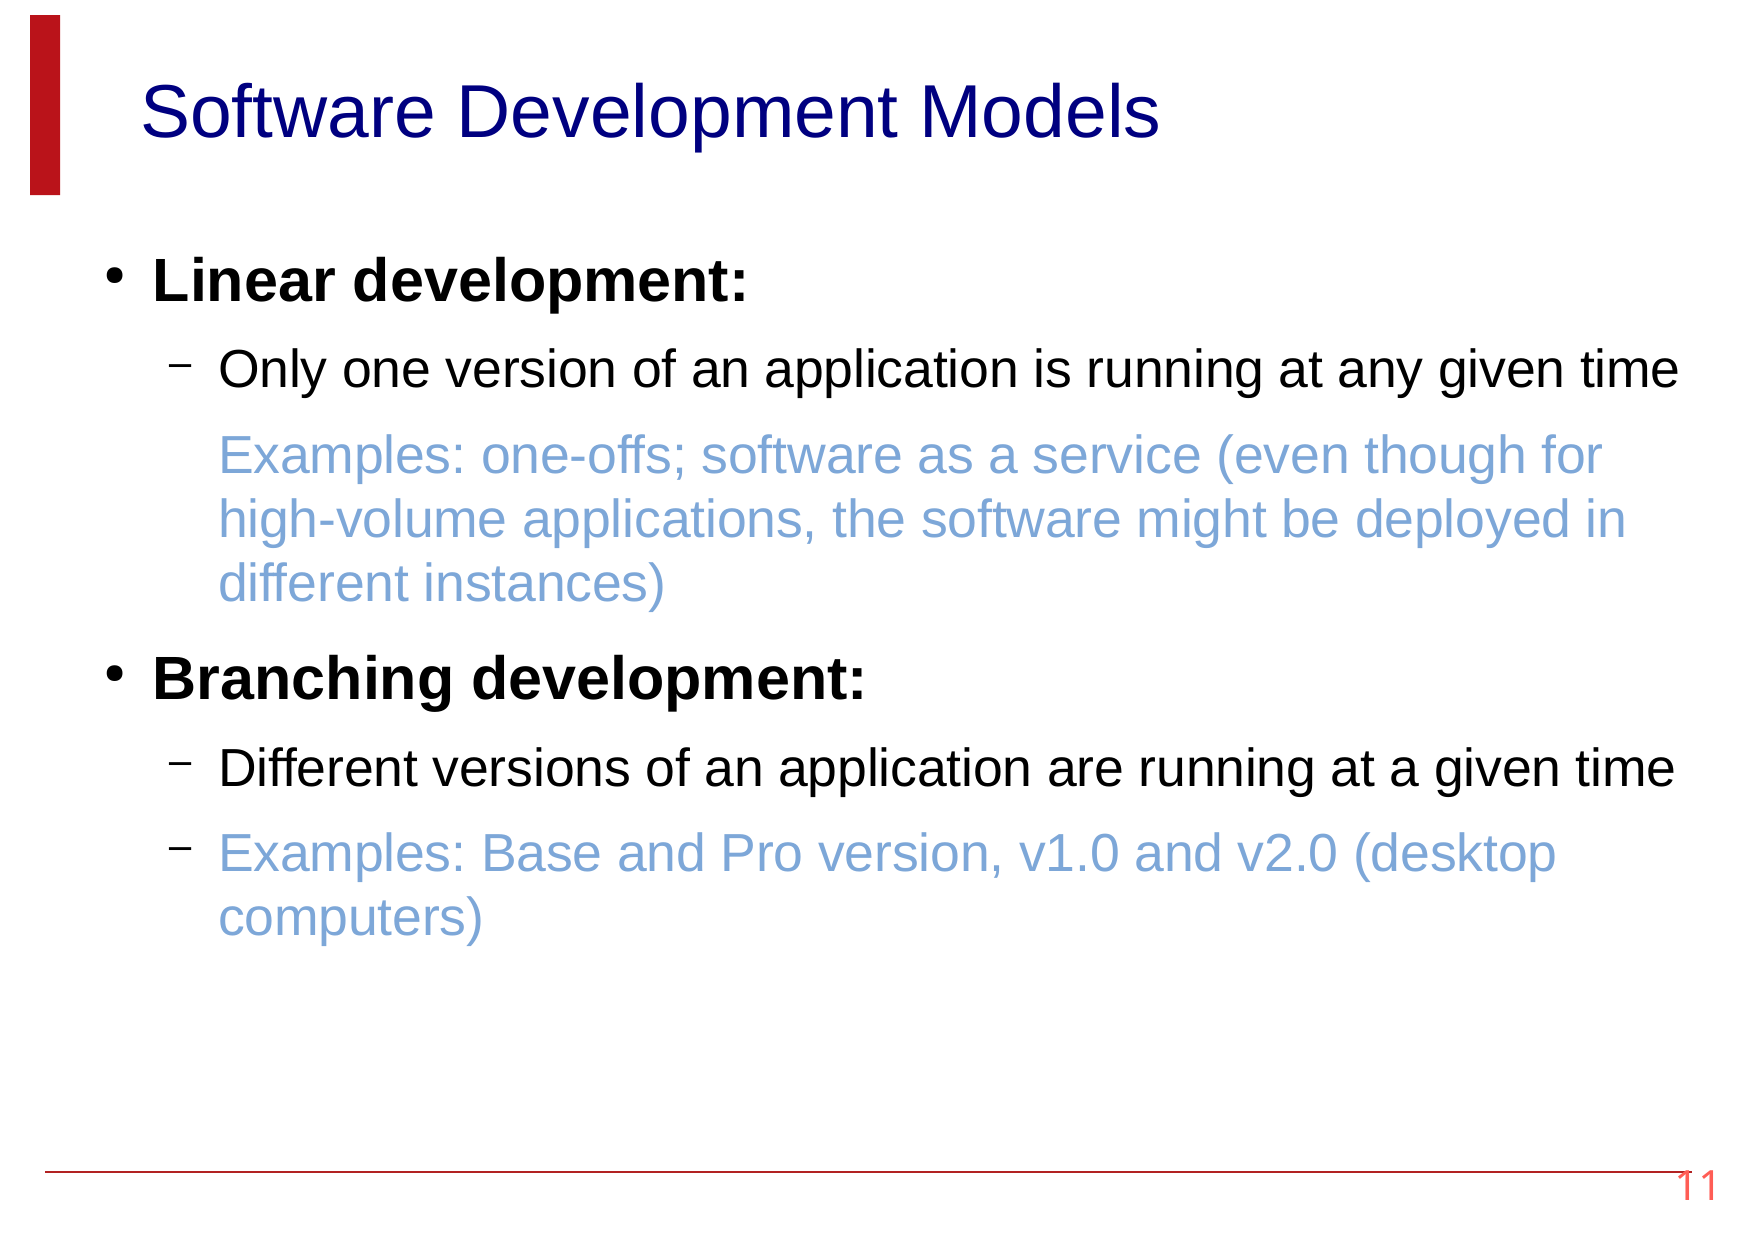

# Software Development Models
Linear development:
Only one version of an application is running at any given time
Examples: one-offs; software as a service (even though for high-volume applications, the software might be deployed in different instances)
Branching development:
Different versions of an application are running at a given time
Examples: Base and Pro version, v1.0 and v2.0 (desktop computers)